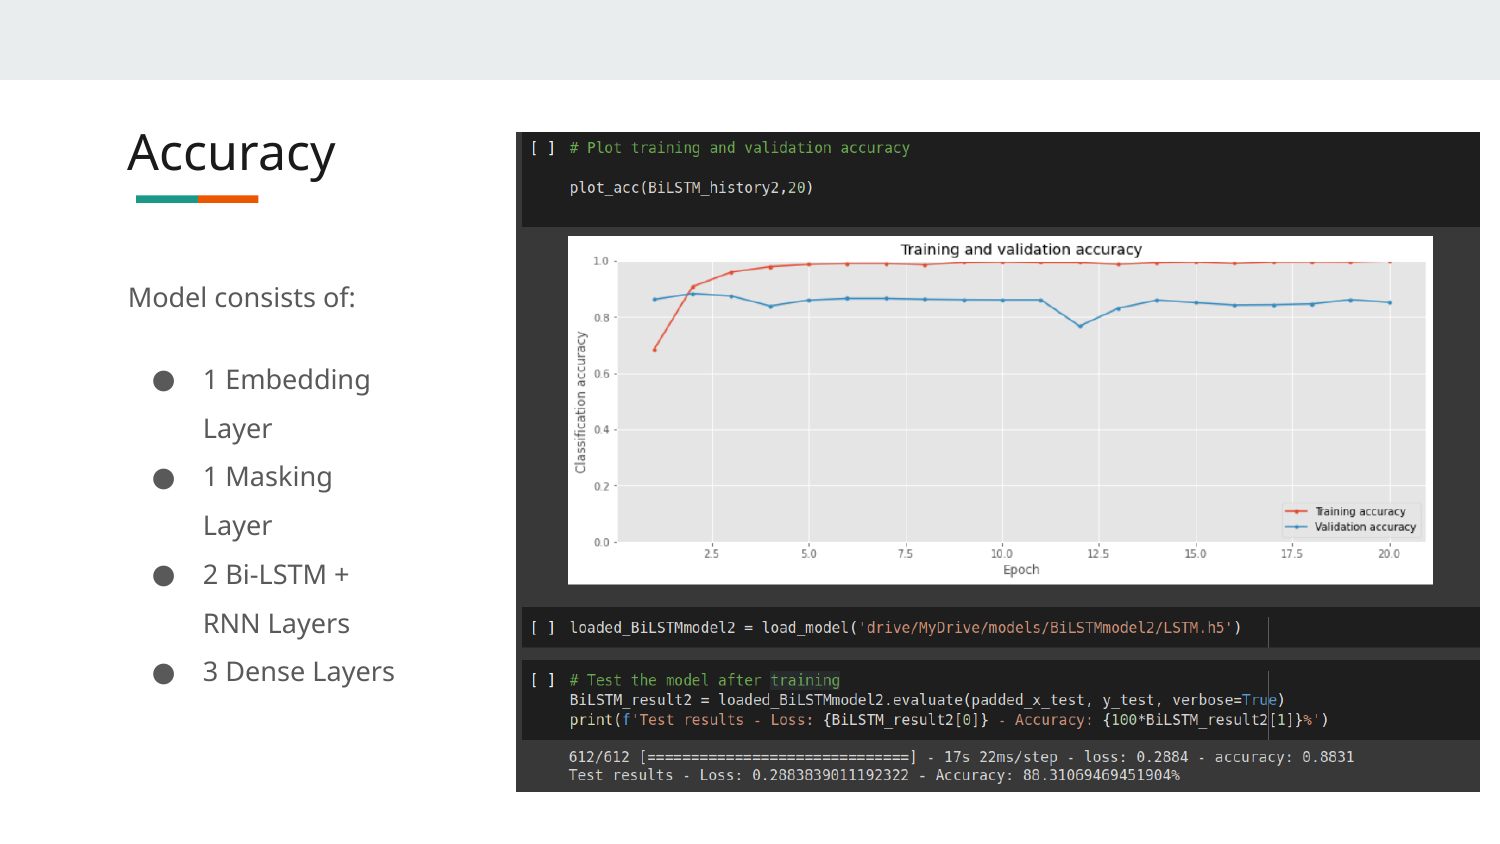

# Accuracy
Model consists of:
1 Embedding Layer
1 Masking Layer
2 Bi-LSTM + RNN Layers
3 Dense Layers